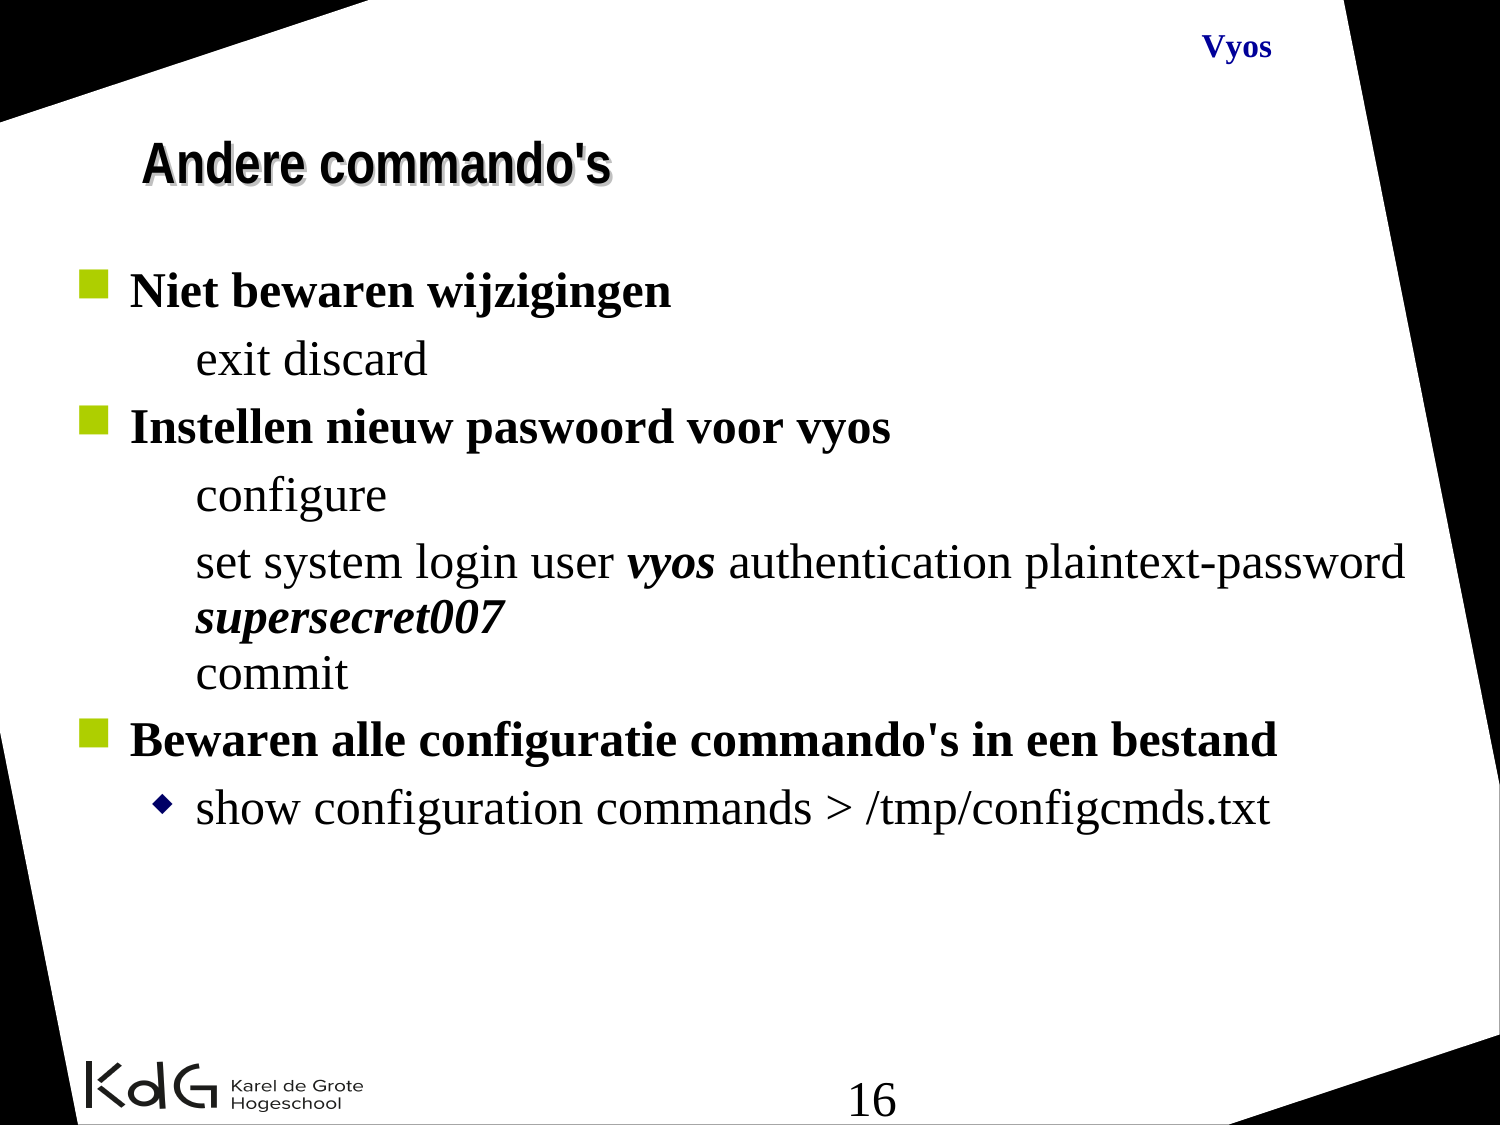

# Andere commando's
Niet bewaren wijzigingen
exit discard
Instellen nieuw paswoord voor vyos
configure
set system login user vyos authentication plaintext-password supersecret007
commit
Bewaren alle configuratie commando's in een bestand
show configuration commands > /tmp/configcmds.txt